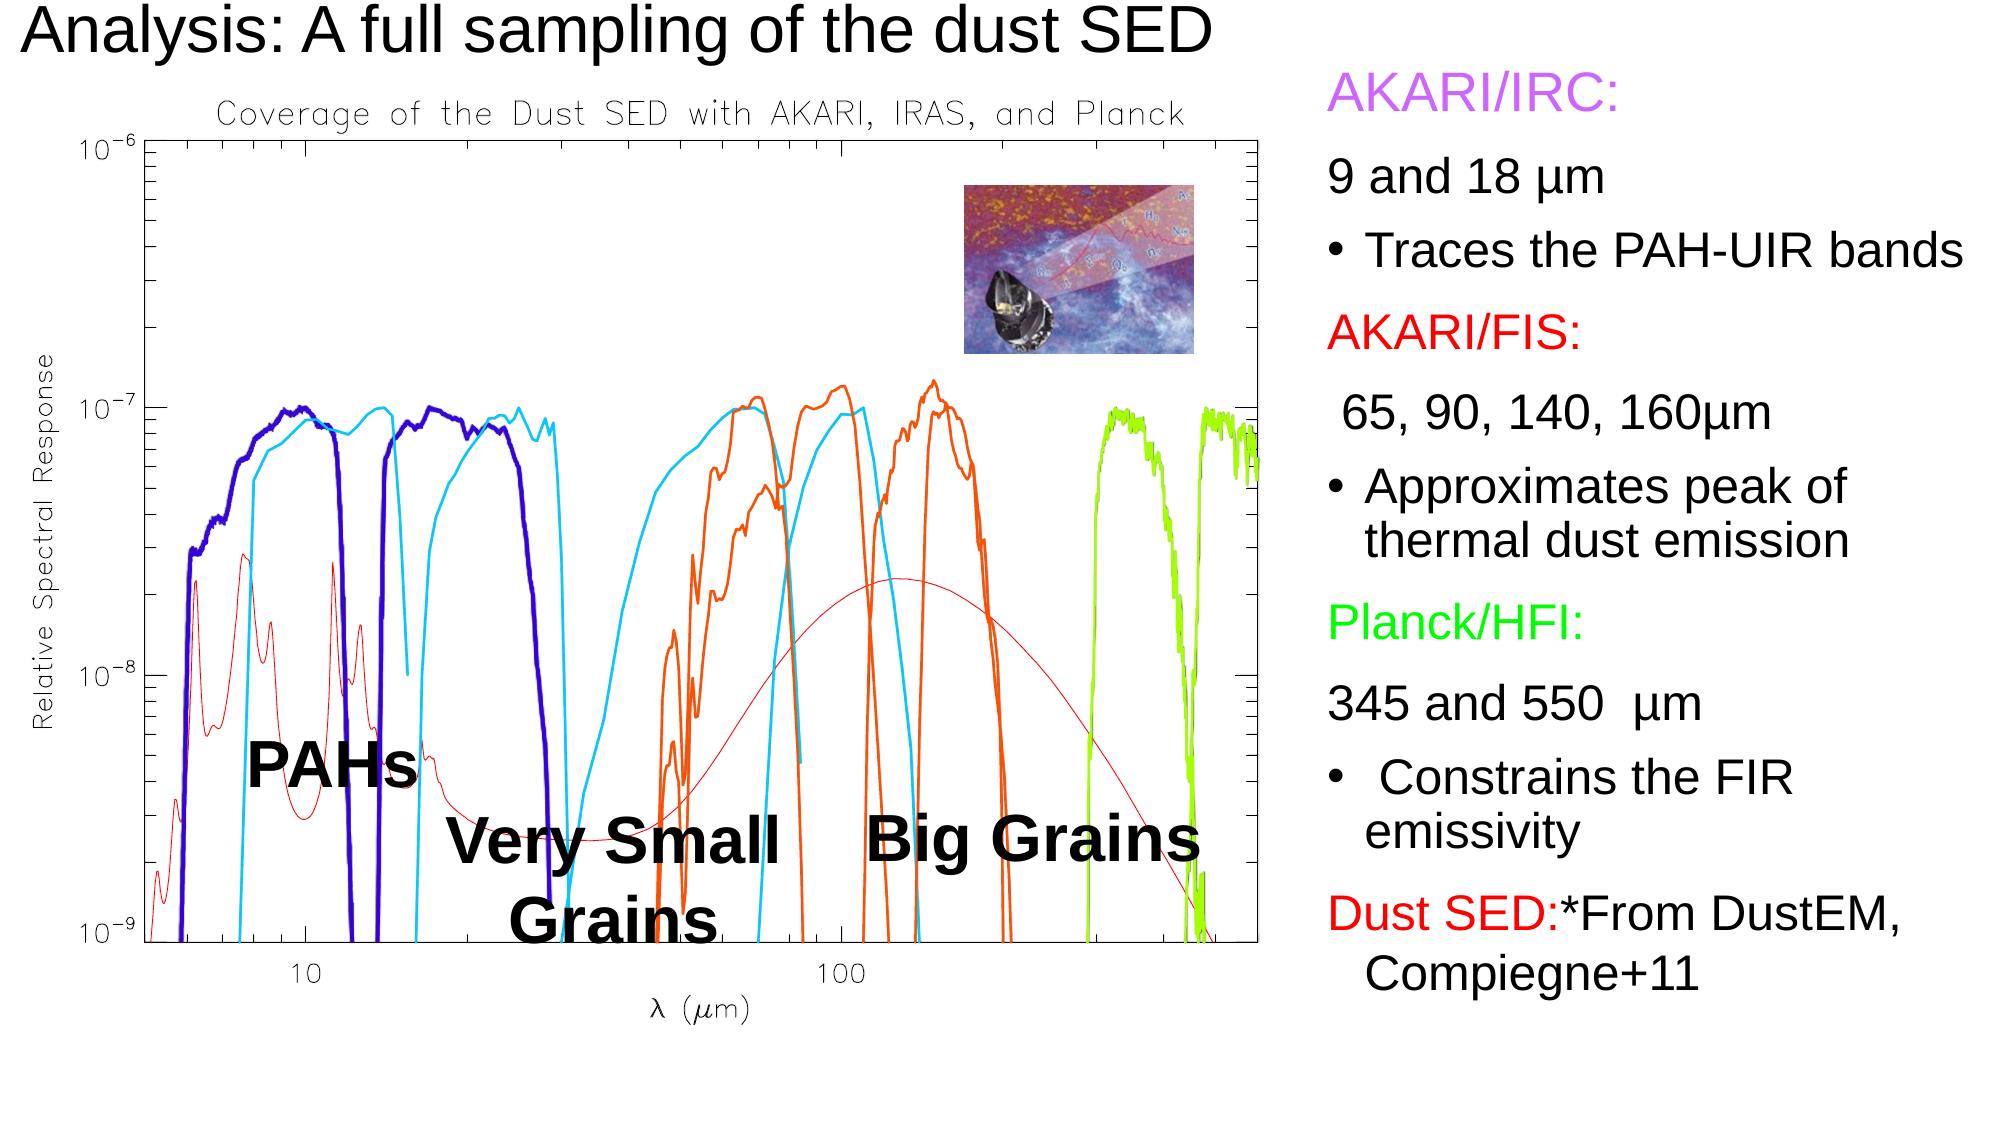

# Analysis: A full sampling of the dust SED
AKARI/IRC:
9 and 18 µm
Traces the PAH-UIR bands
AKARI/FIS:
 65, 90, 140, 160µm
Approximates peak of thermal dust emission
Planck/HFI:
345 and 550 µm
 Constrains the FIR emissivity
Dust SED:*From DustEM, Compiegne+11
PAHs
Big Grains
Very Small Grains